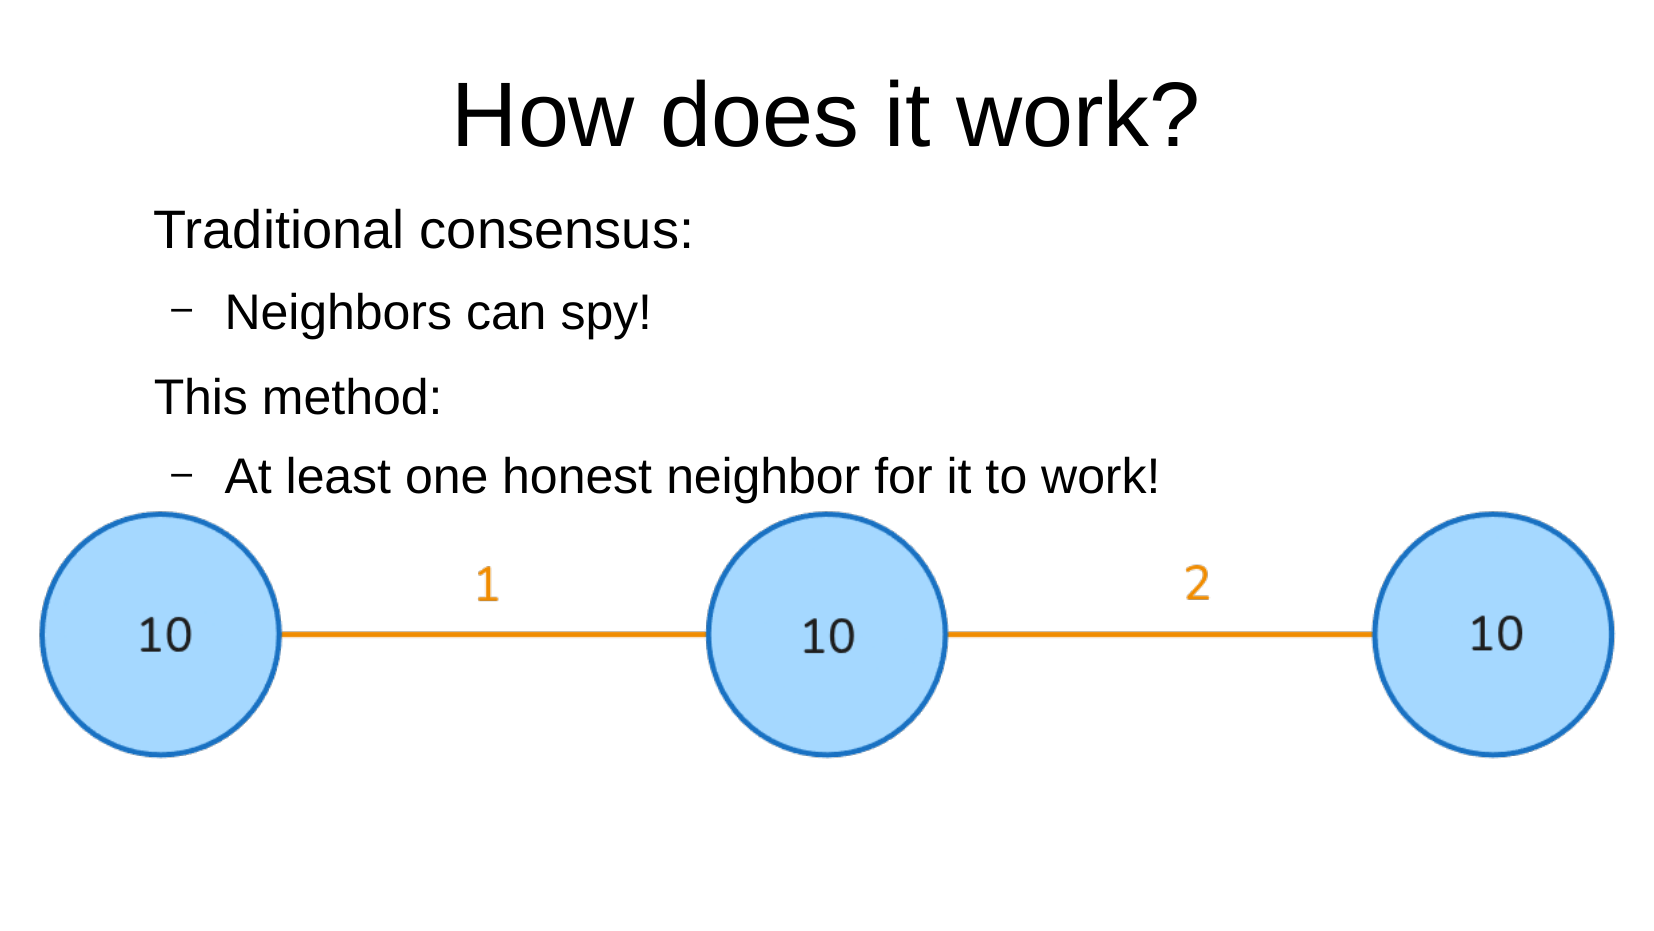

# How does it work?
Traditional consensus:
Neighbors can spy!
This method:
At least one honest neighbor for it to work!